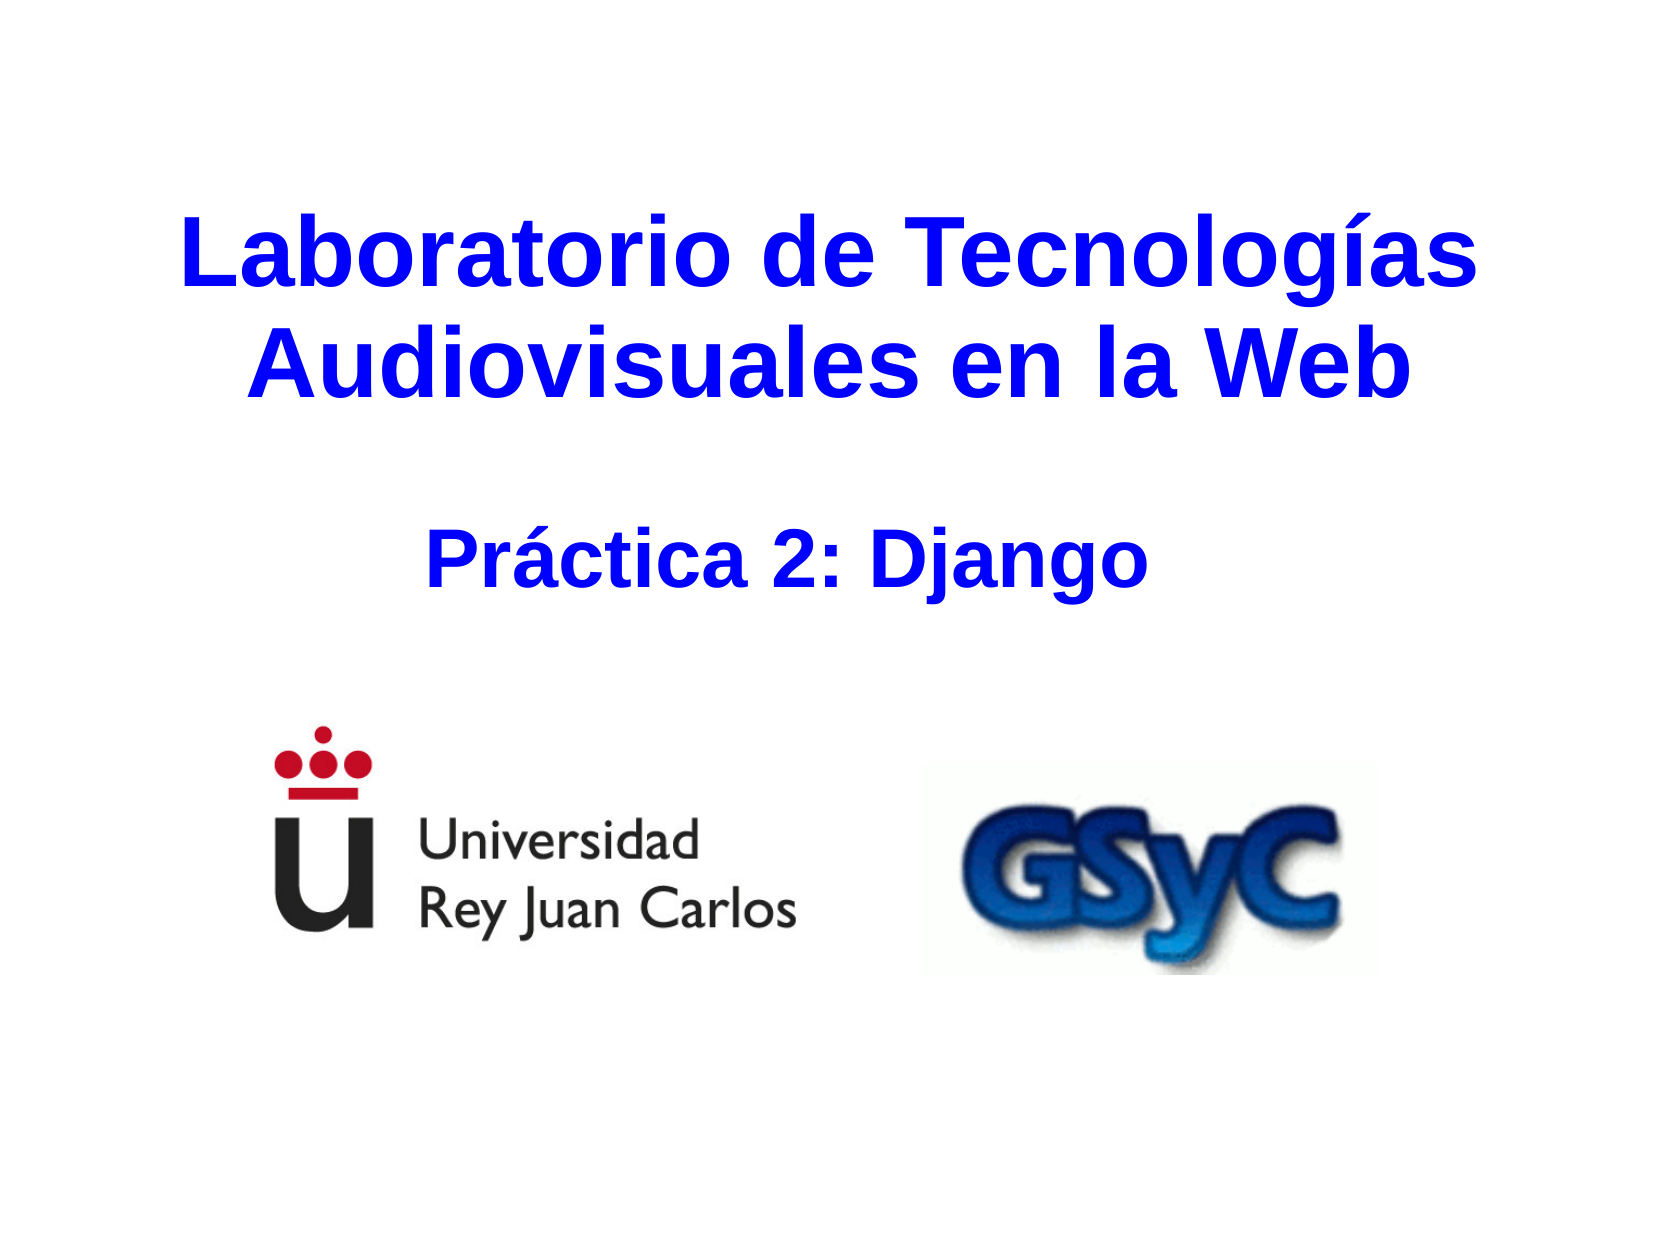

# Laboratorio de Tecnologías Audiovisuales en la Web
Práctica 2: Django